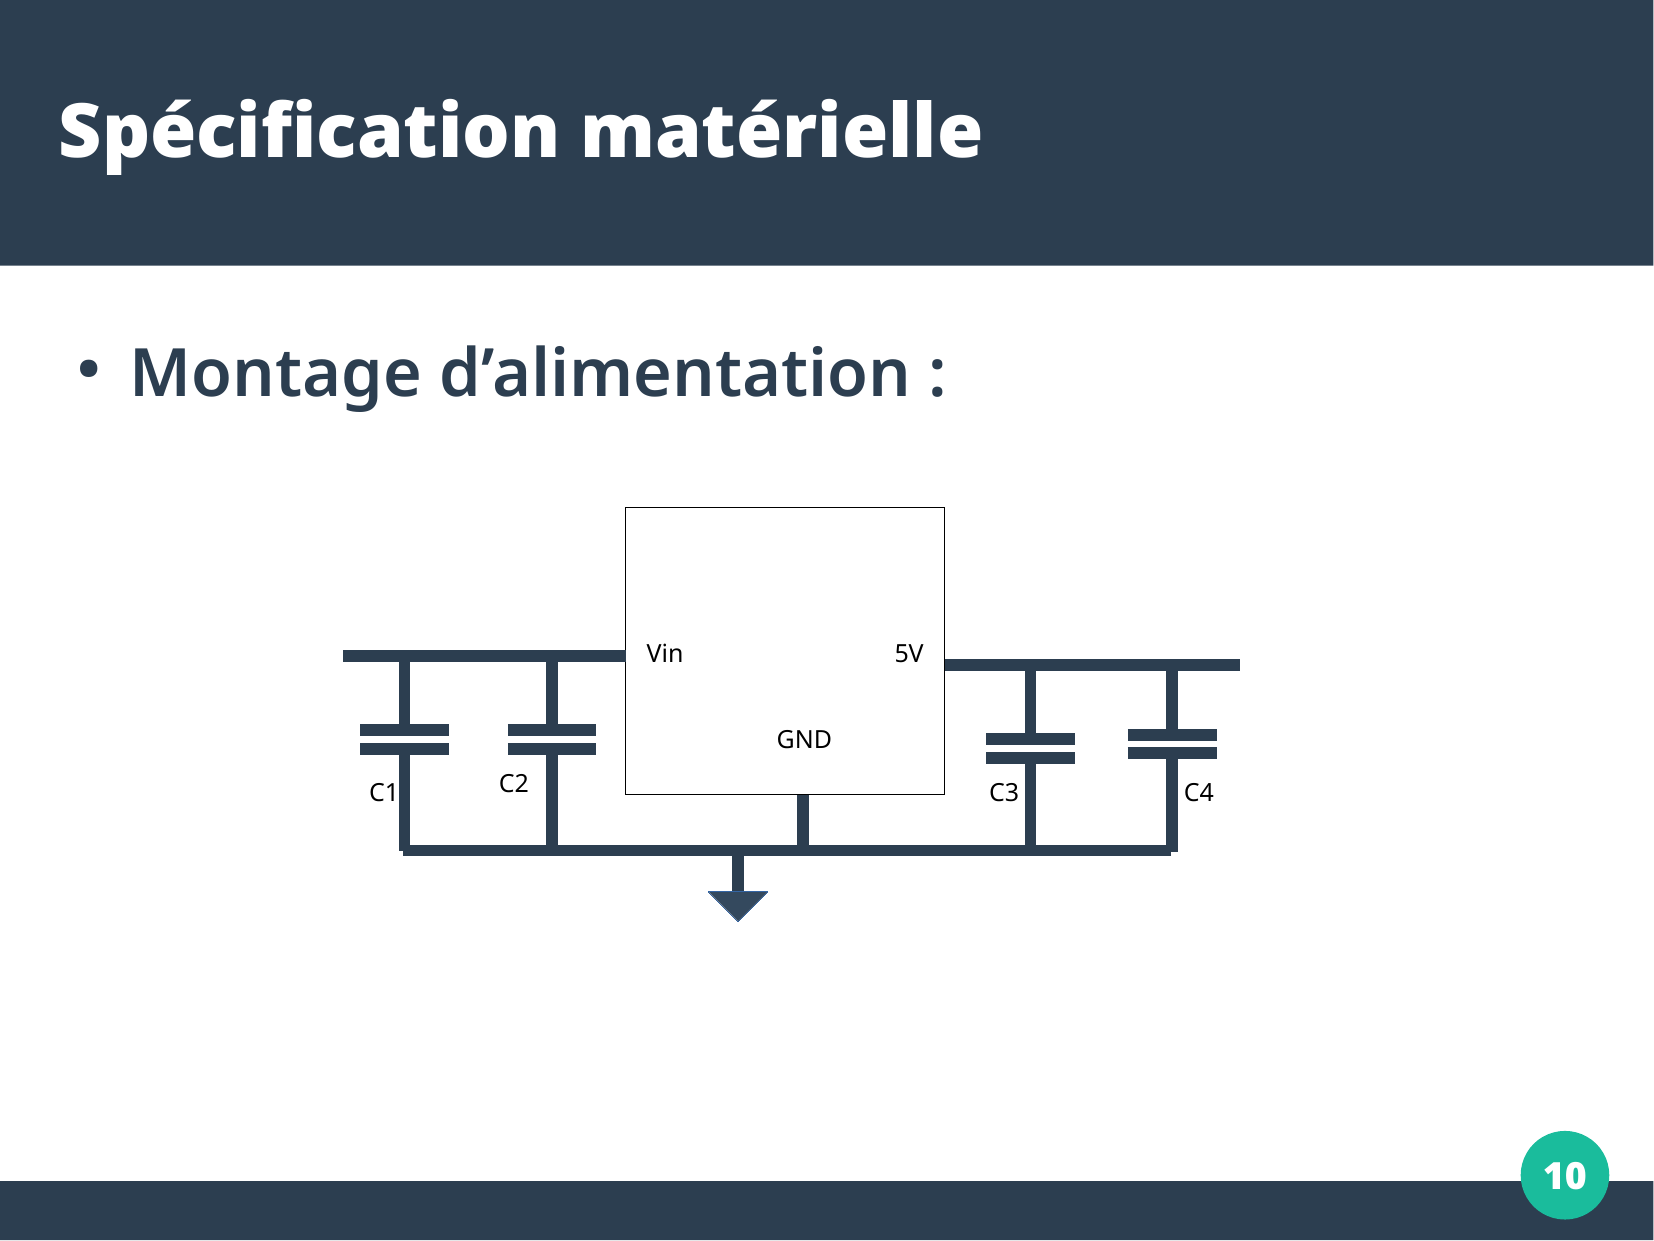

# Spécification matérielle
Montage d’alimentation :
5V
Vin
GND
C2
C1
C3
C4
10